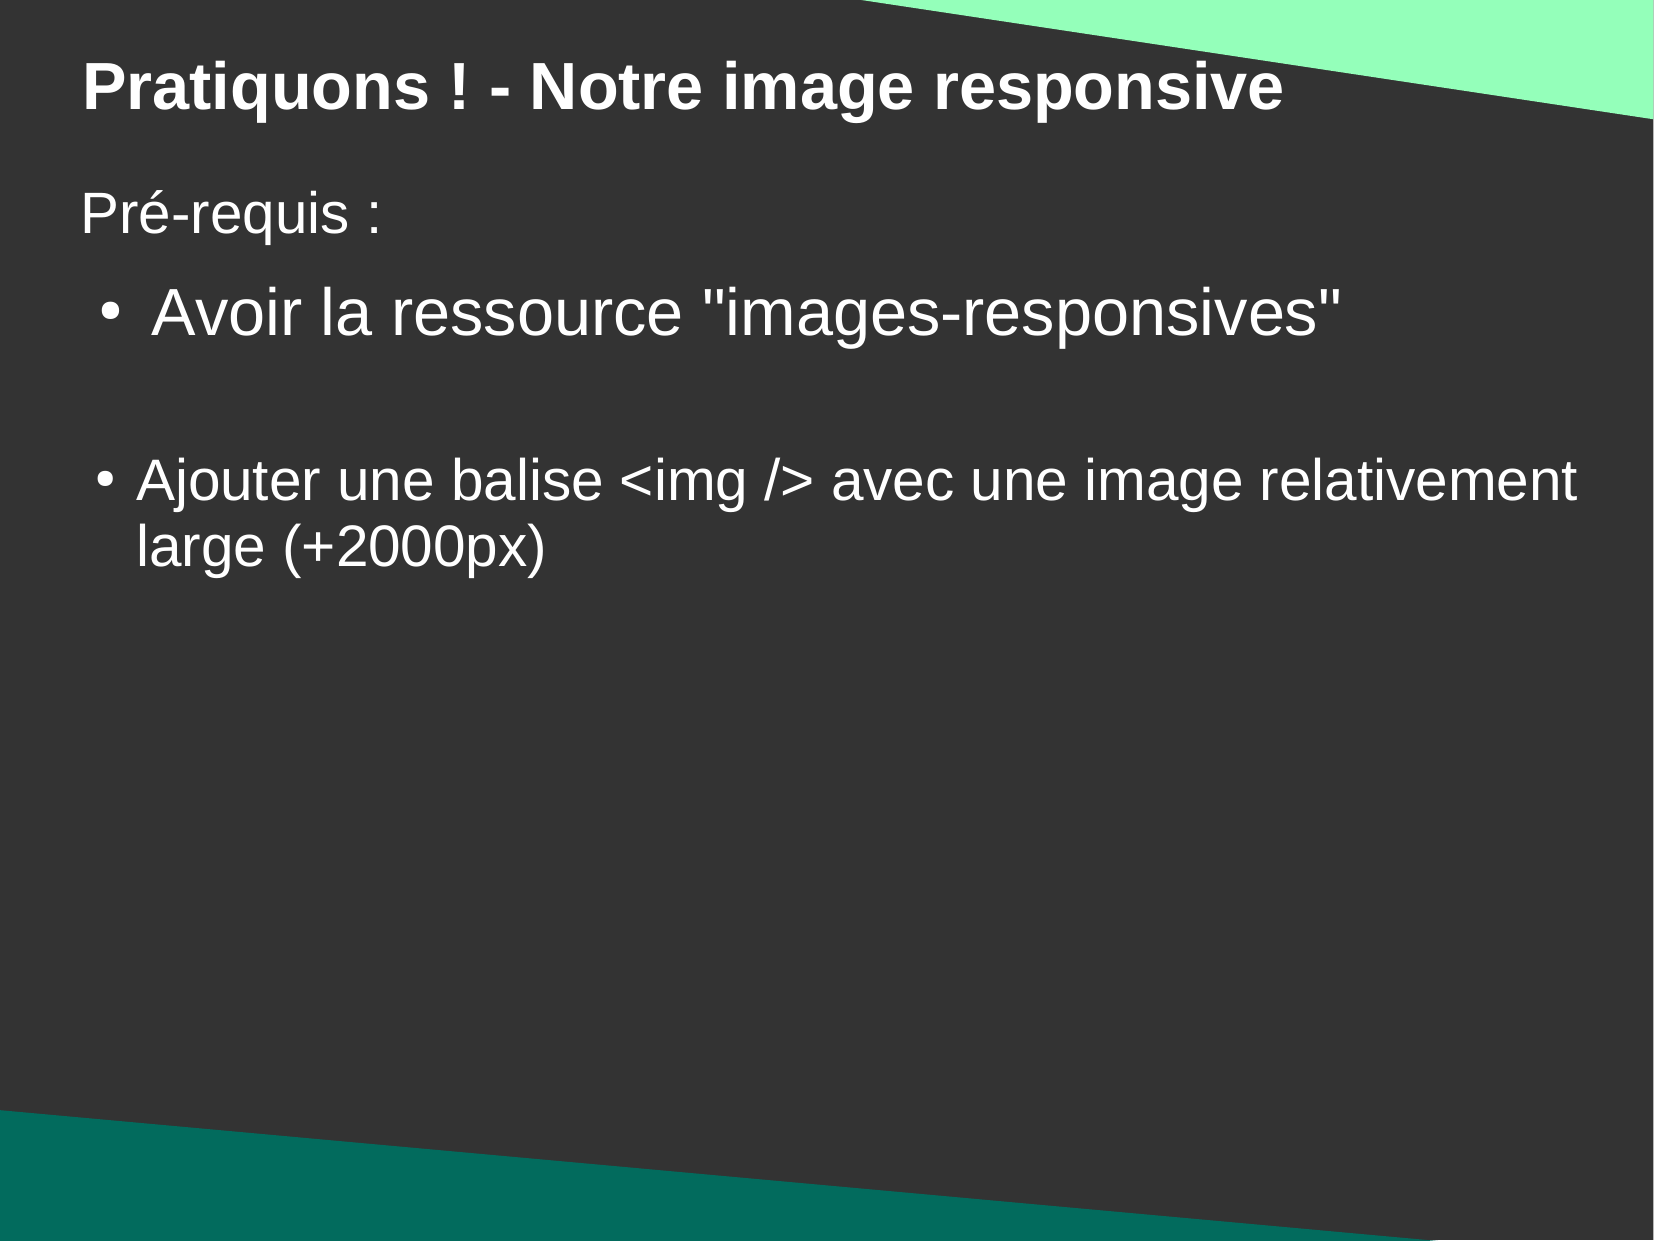

# Pratiquons ! - Notre image responsive
Pré-requis :
Avoir la ressource "images-responsives"
Ajouter une balise <img /> avec une image relativement large (+2000px)